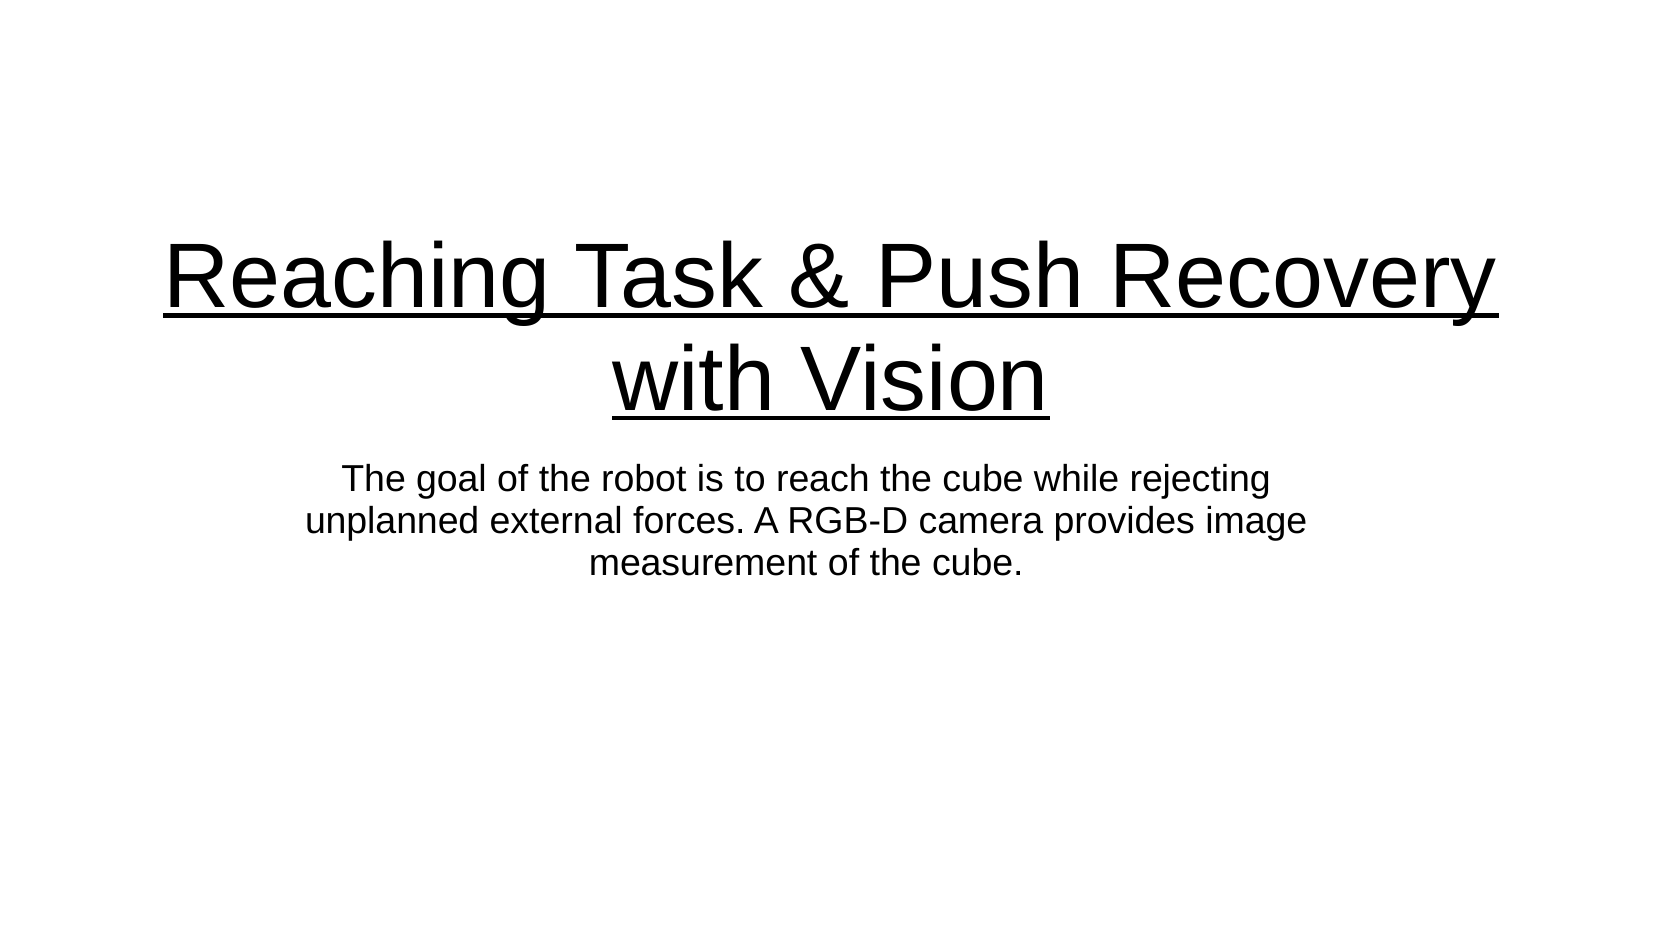

# Reaching Task & Push Recovery with Vision
The goal of the robot is to reach the cube while rejecting unplanned external forces. A RGB-D camera provides image measurement of the cube.